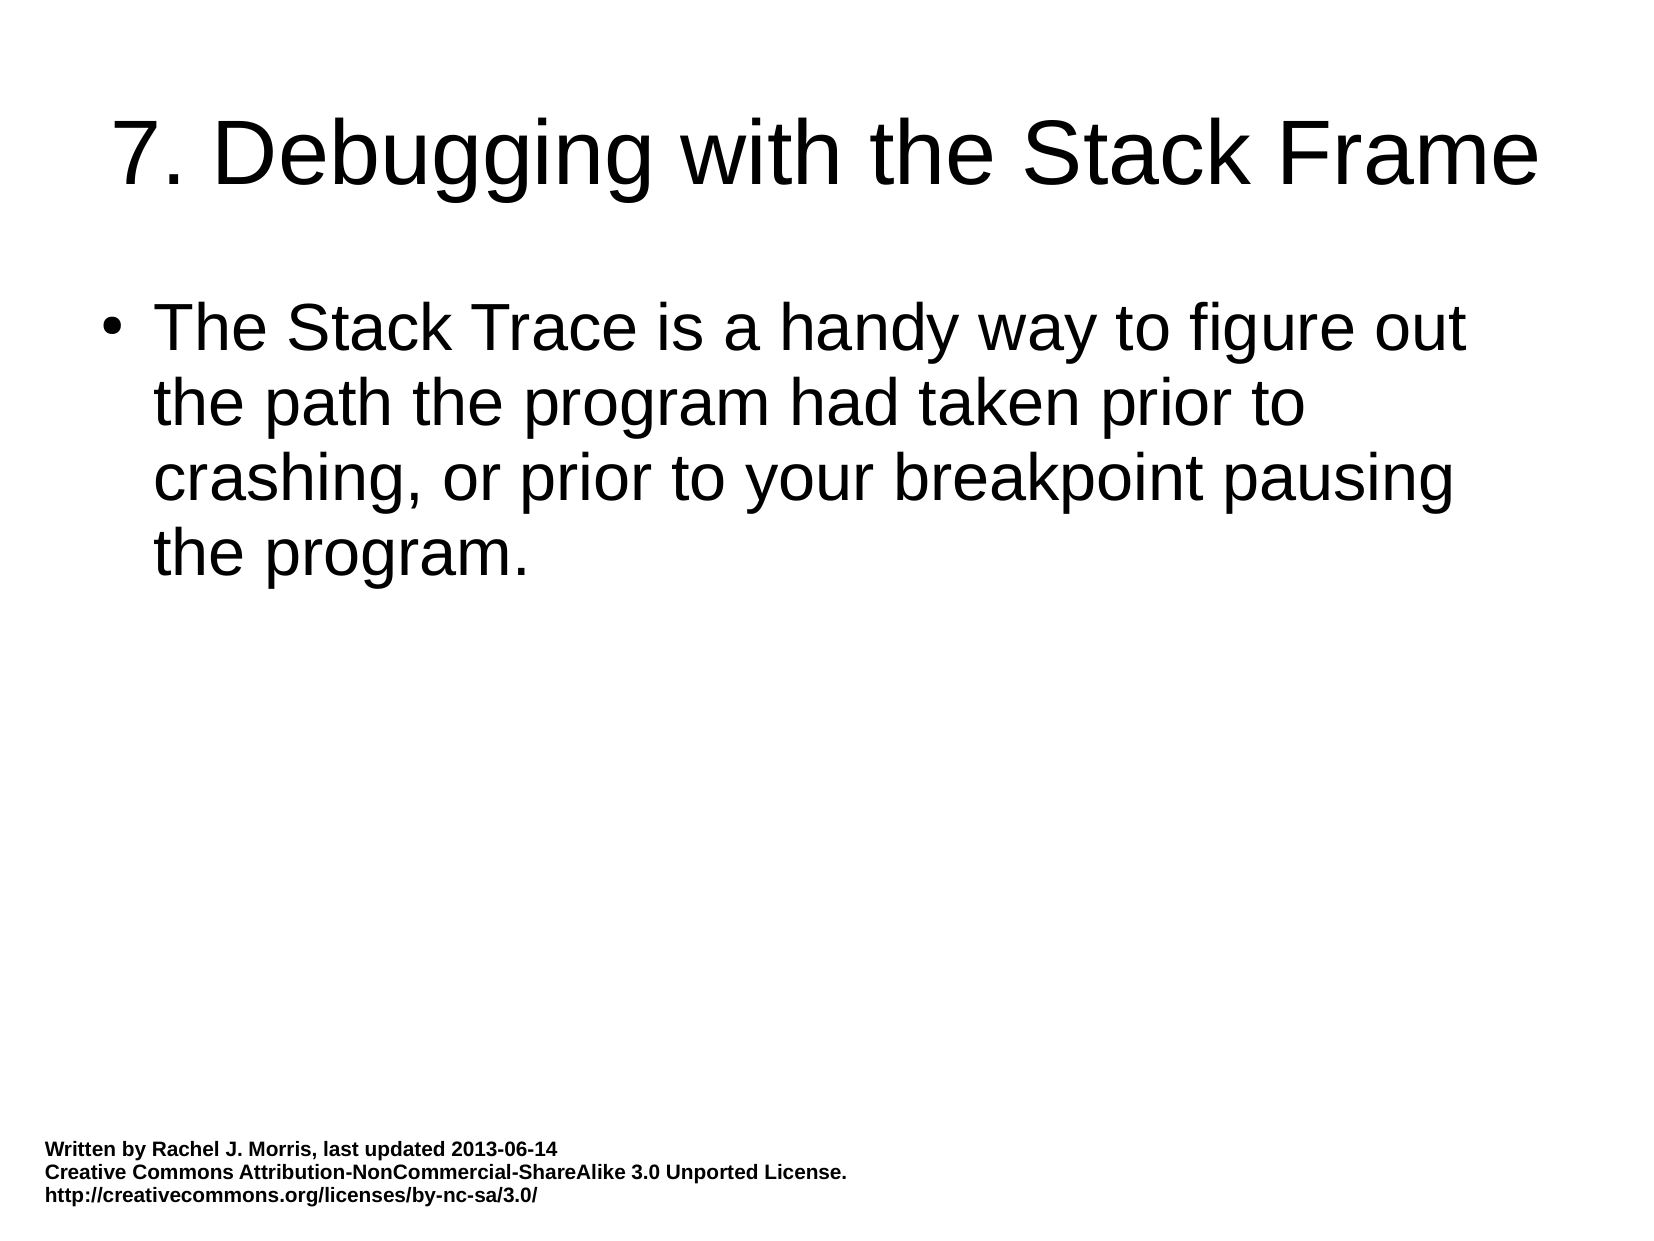

# 7. Debugging with the Stack Frame
The Stack Trace is a handy way to figure out the path the program had taken prior to crashing, or prior to your breakpoint pausing the program.